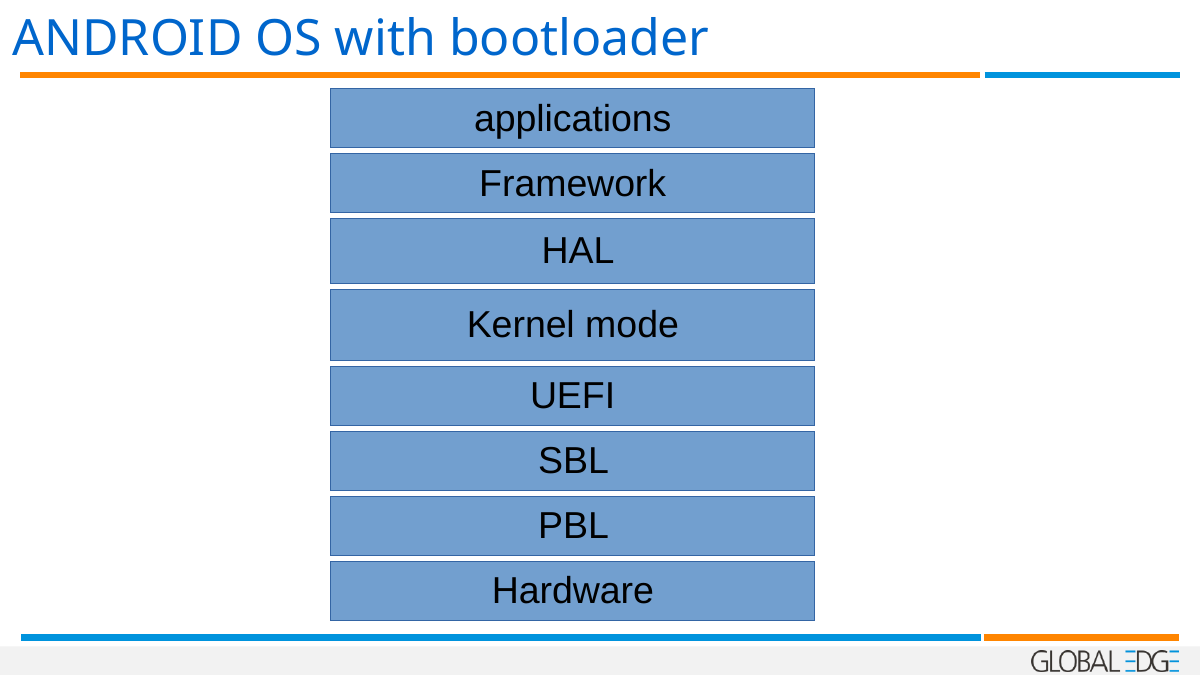

# ANDROID OS with bootloader
applications
 Framework
 HAL
 Kernel mode
 UEFI
 SBL
 PBL
 Hardware